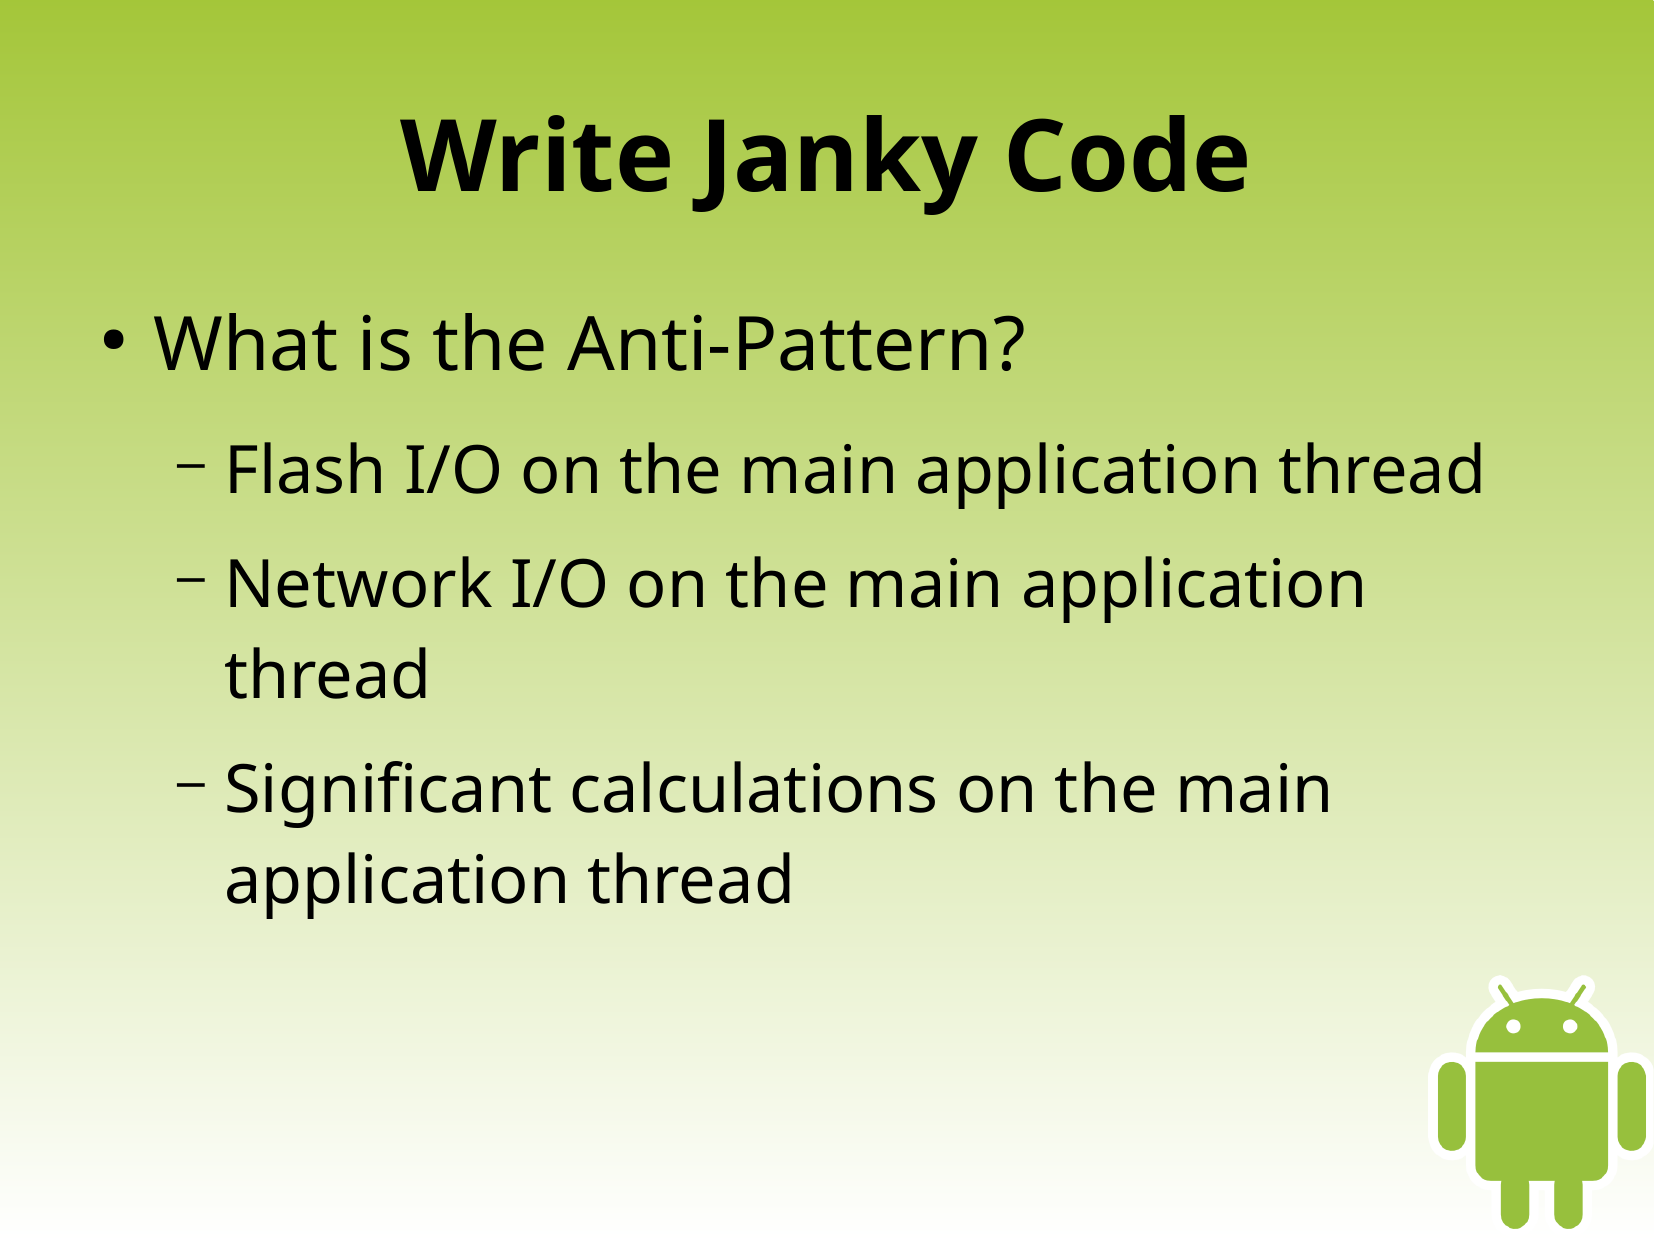

# Write Janky Code
What is the Anti-Pattern?
Flash I/O on the main application thread
Network I/O on the main application thread
Significant calculations on the main application thread